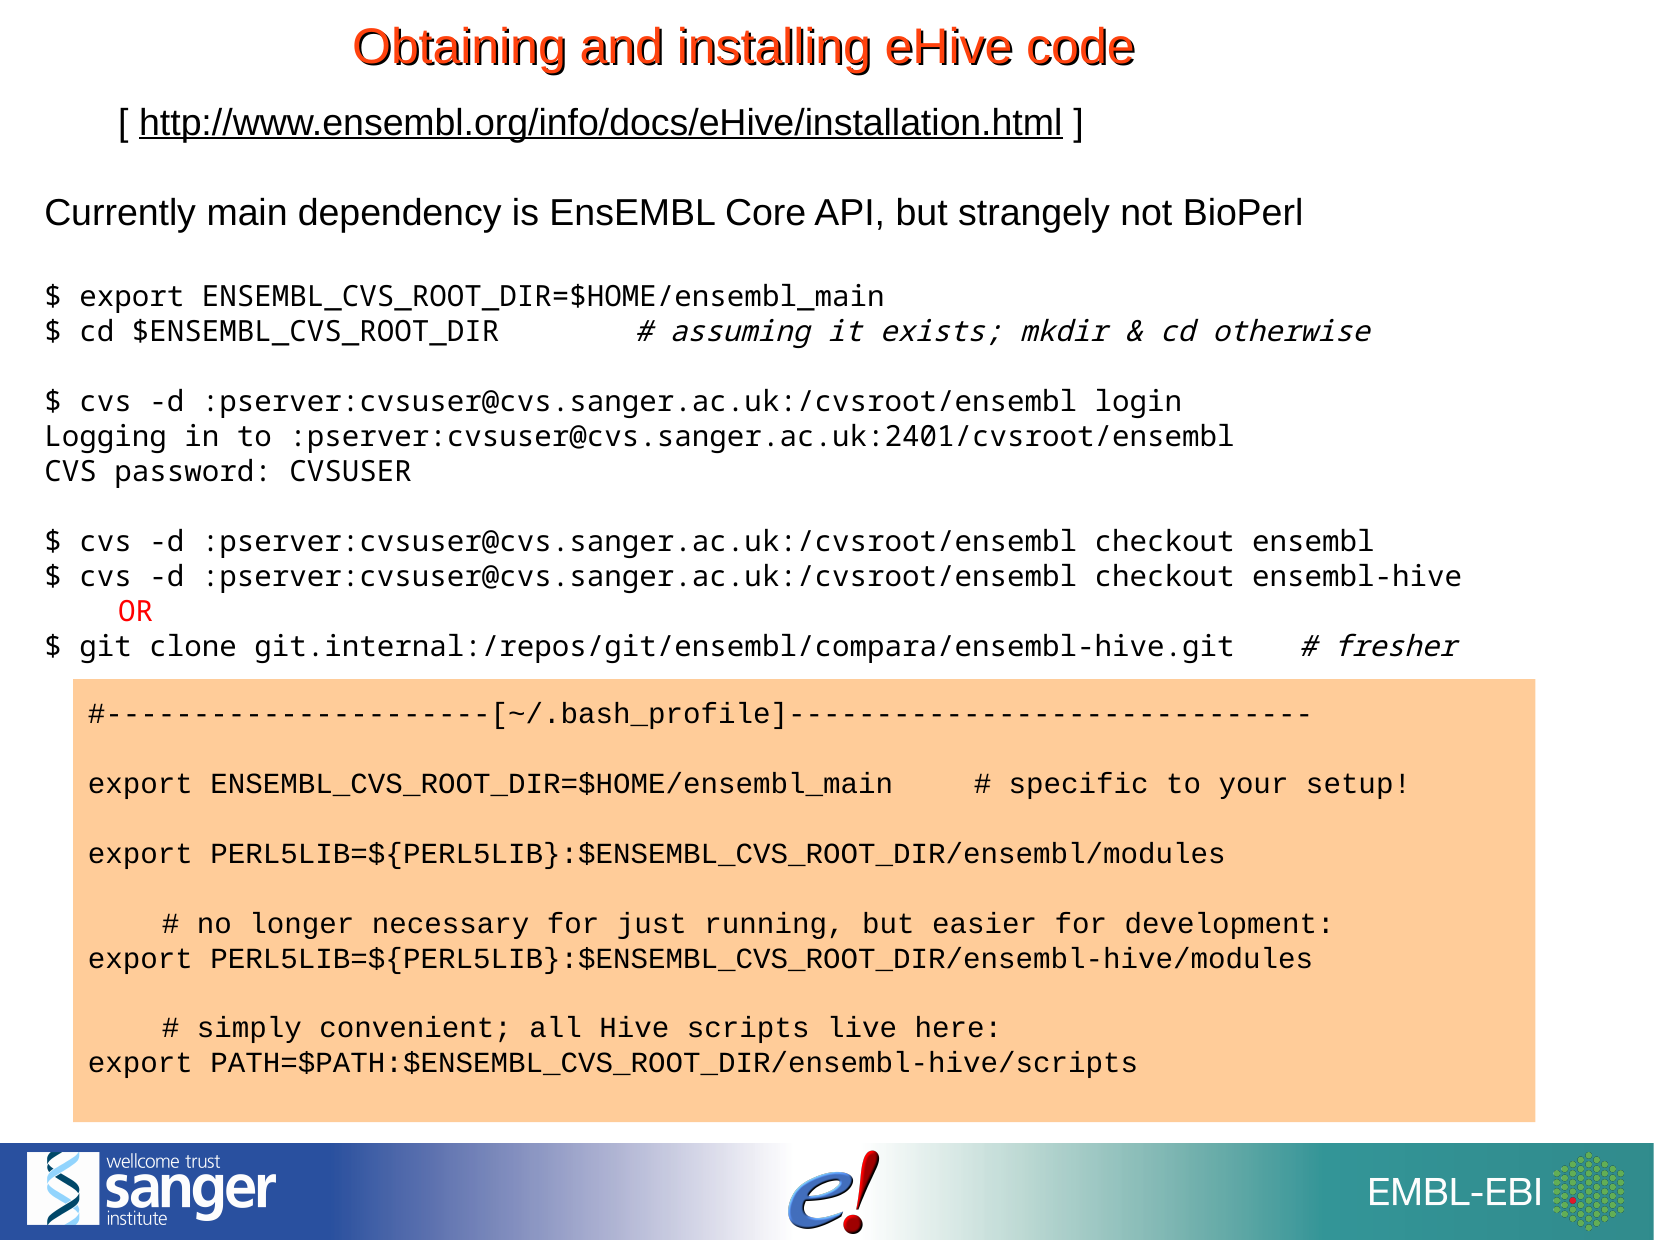

Obtaining and installing eHive code
	[ http://www.ensembl.org/info/docs/eHive/installation.html ]
Currently main dependency is EnsEMBL Core API, but strangely not BioPerl
$ export ENSEMBL_CVS_ROOT_DIR=$HOME/ensembl_main
$ cd $ENSEMBL_CVS_ROOT_DIR		# assuming it exists; mkdir & cd otherwise
$ cvs -d :pserver:cvsuser@cvs.sanger.ac.uk:/cvsroot/ensembl login
Logging in to :pserver:cvsuser@cvs.sanger.ac.uk:2401/cvsroot/ensembl
CVS password: CVSUSER
$ cvs -d :pserver:cvsuser@cvs.sanger.ac.uk:/cvsroot/ensembl checkout ensembl
$ cvs -d :pserver:cvsuser@cvs.sanger.ac.uk:/cvsroot/ensembl checkout ensembl-hive
	OR
$ git clone git.internal:/repos/git/ensembl/compara/ensembl-hive.git	# fresher
#----------------------[~/.bash_profile]------------------------------
export ENSEMBL_CVS_ROOT_DIR=$HOME/ensembl_main		# specific to your setup!
export PERL5LIB=${PERL5LIB}:$ENSEMBL_CVS_ROOT_DIR/ensembl/modules
	# no longer necessary for just running, but easier for development:
export PERL5LIB=${PERL5LIB}:$ENSEMBL_CVS_ROOT_DIR/ensembl-hive/modules
	# simply convenient; all Hive scripts live here:
export PATH=$PATH:$ENSEMBL_CVS_ROOT_DIR/ensembl-hive/scripts